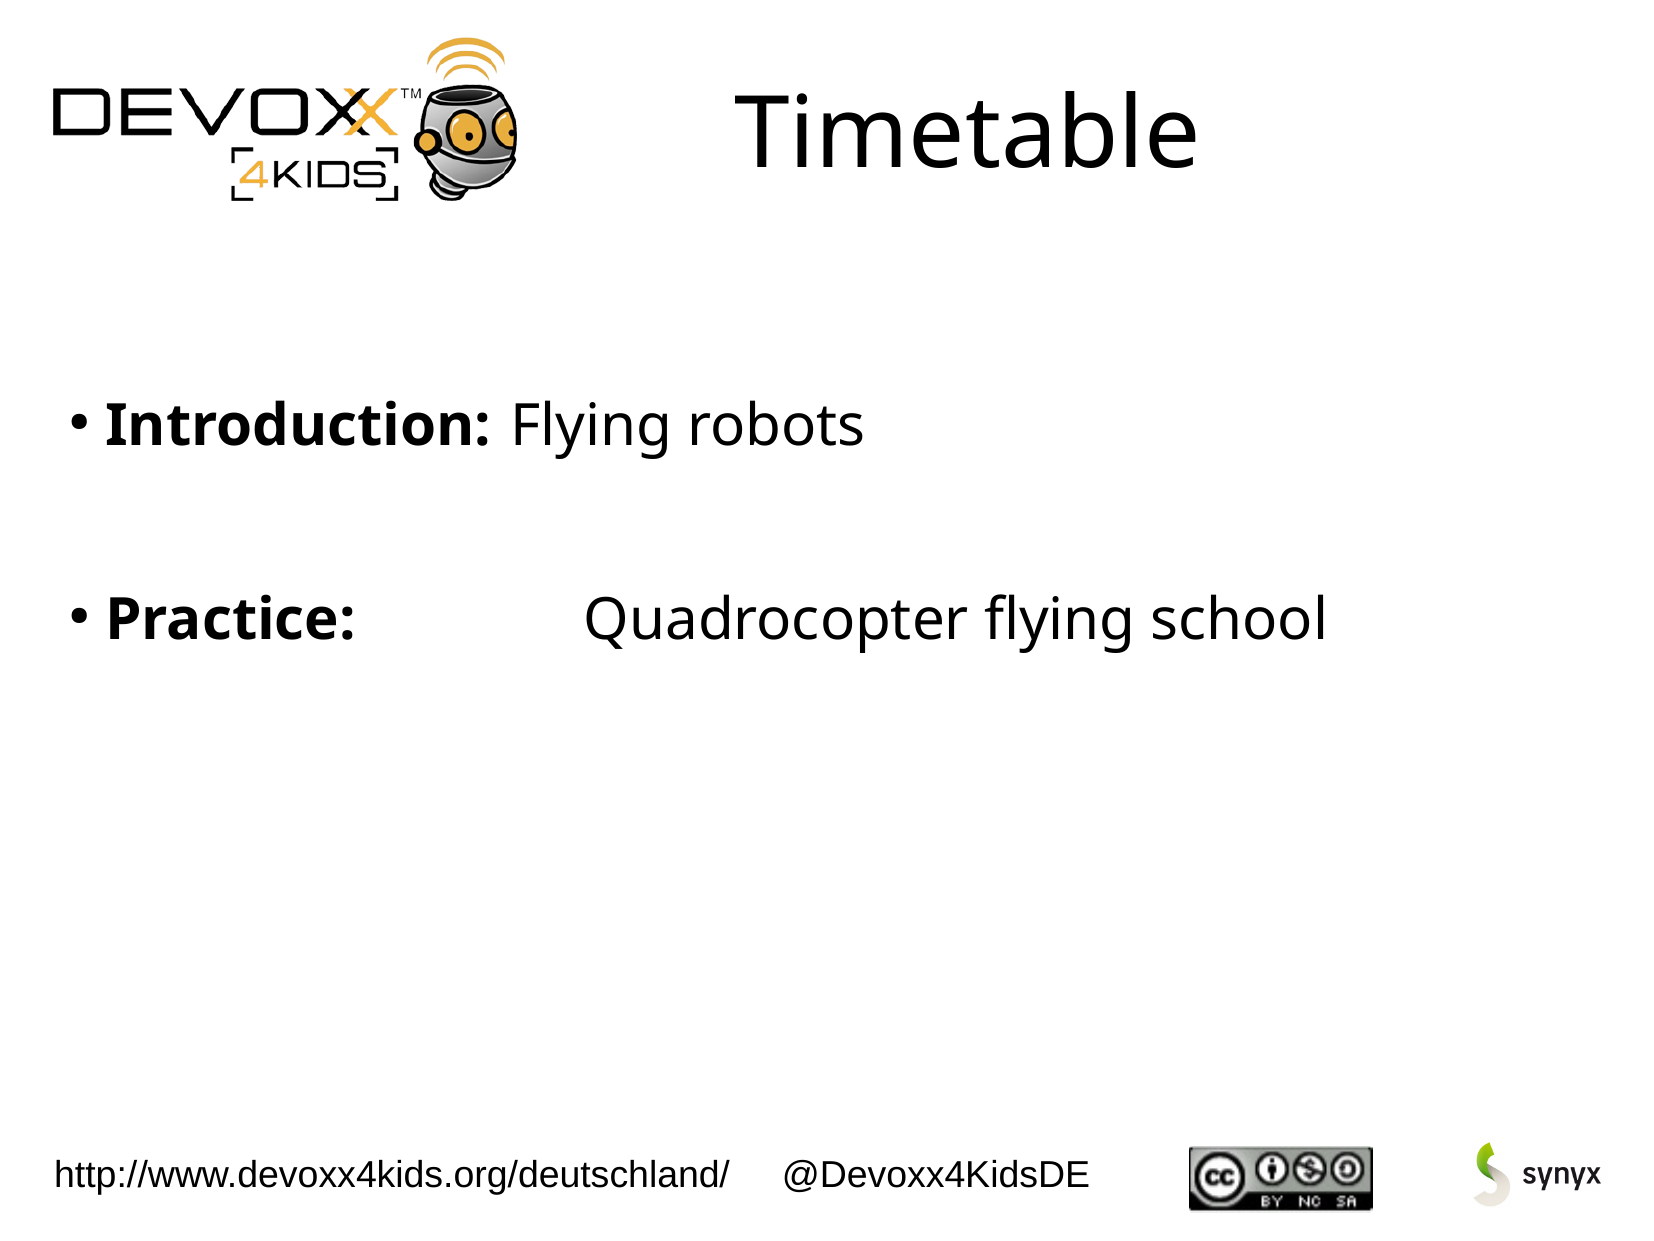

# Timetable
 Introduction: 	Flying robots
 Practice: 			Quadrocopter flying school